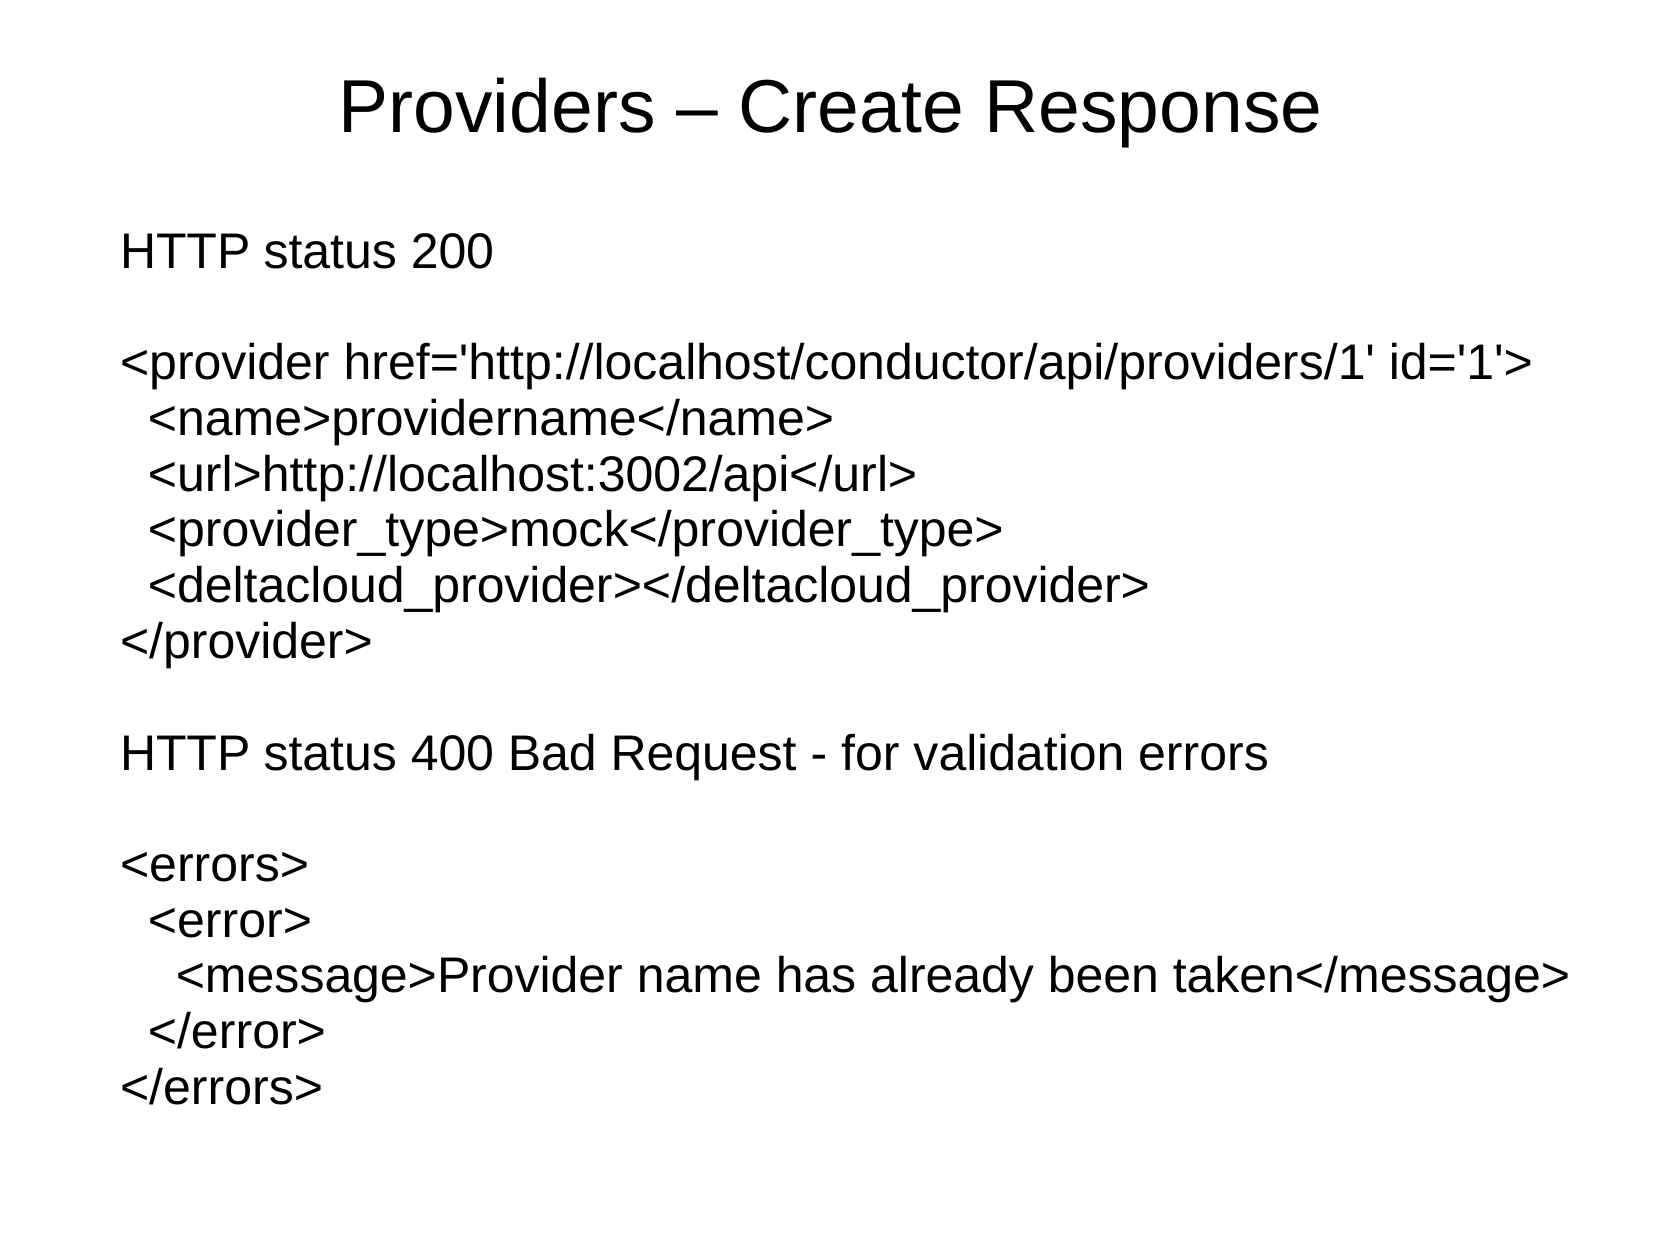

# Providers – Create Response
HTTP status 200
<provider href='http://localhost/conductor/api/providers/1' id='1'>
 <name>providername</name>
 <url>http://localhost:3002/api</url>
 <provider_type>mock</provider_type>
 <deltacloud_provider></deltacloud_provider>
</provider>
HTTP status 400 Bad Request - for validation errors
<errors>
 <error>
 <message>Provider name has already been taken</message>
 </error>
</errors>